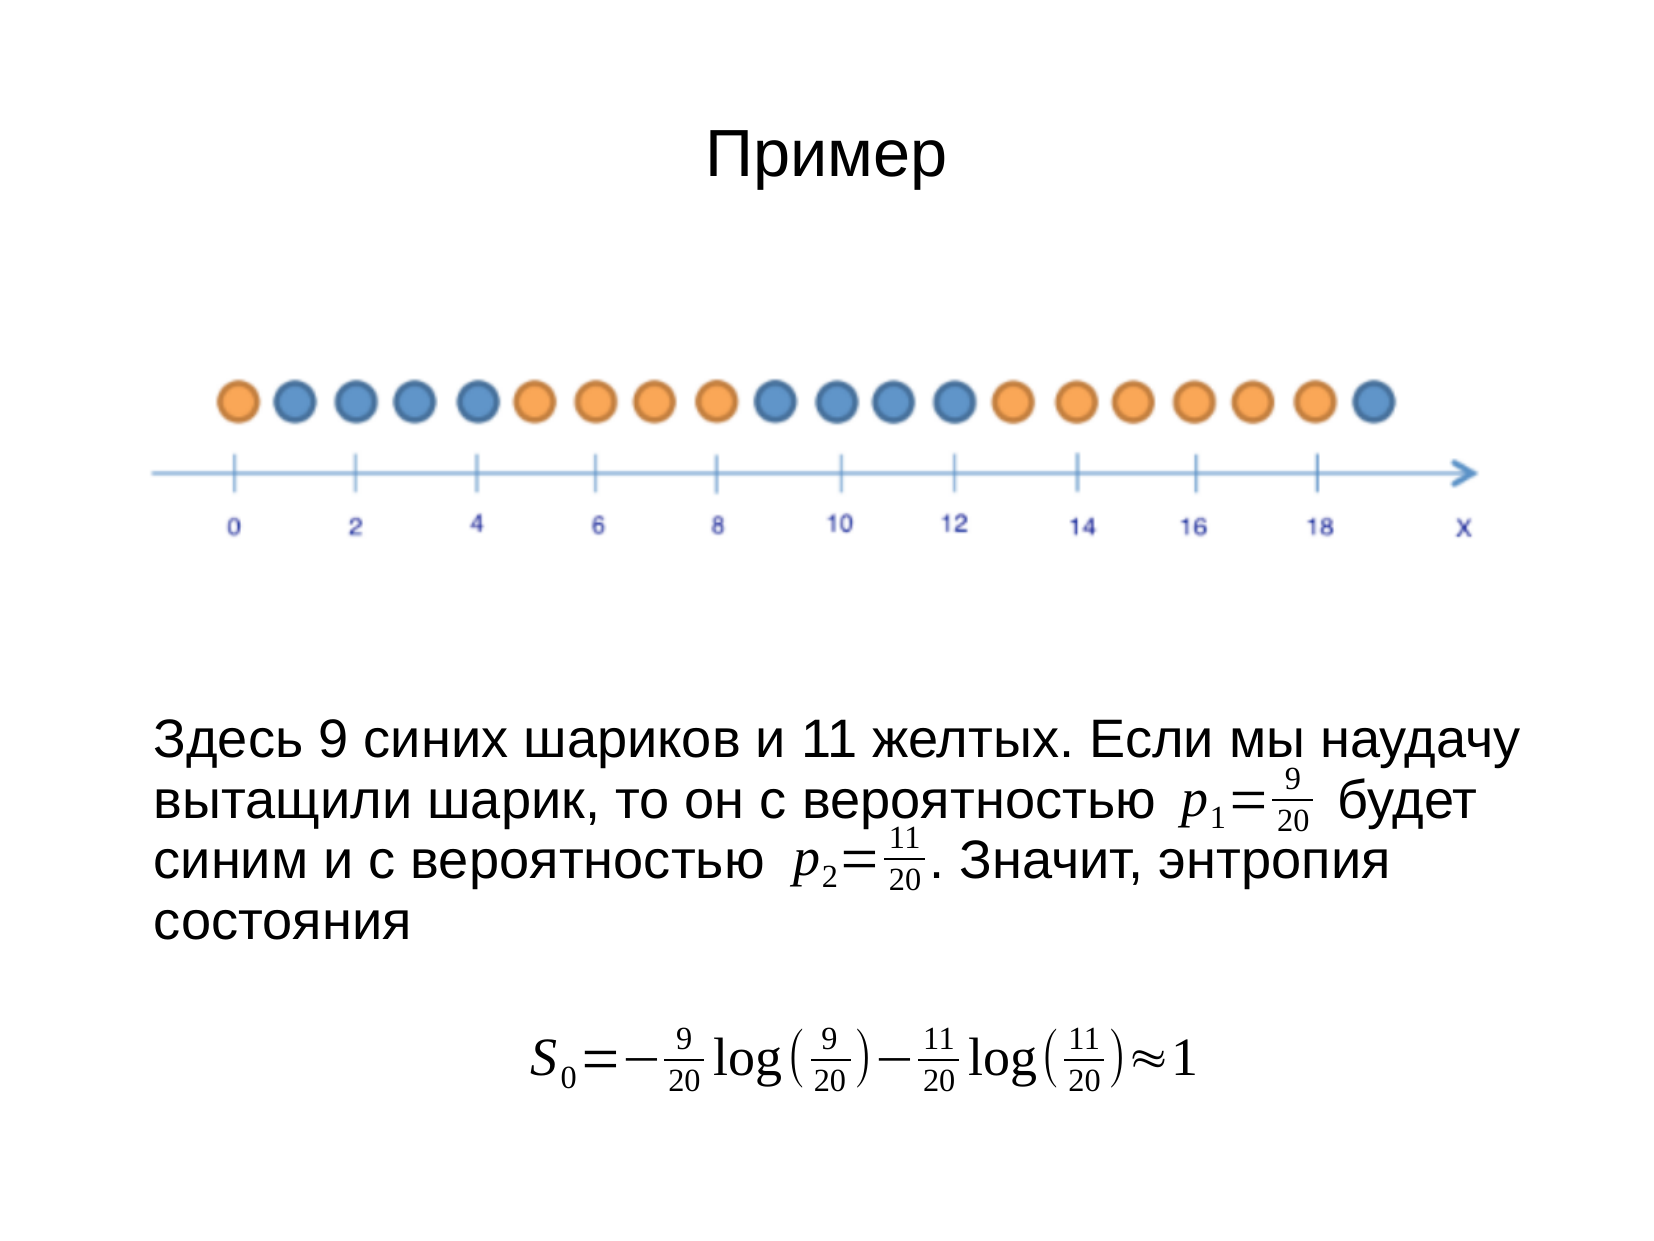

# Пример
Здесь 9 синих шариков и 11 желтых. Если мы наудачу вытащили шарик, то он с вероятностью будет синим и с вероятностью . Значит, энтропия состояния